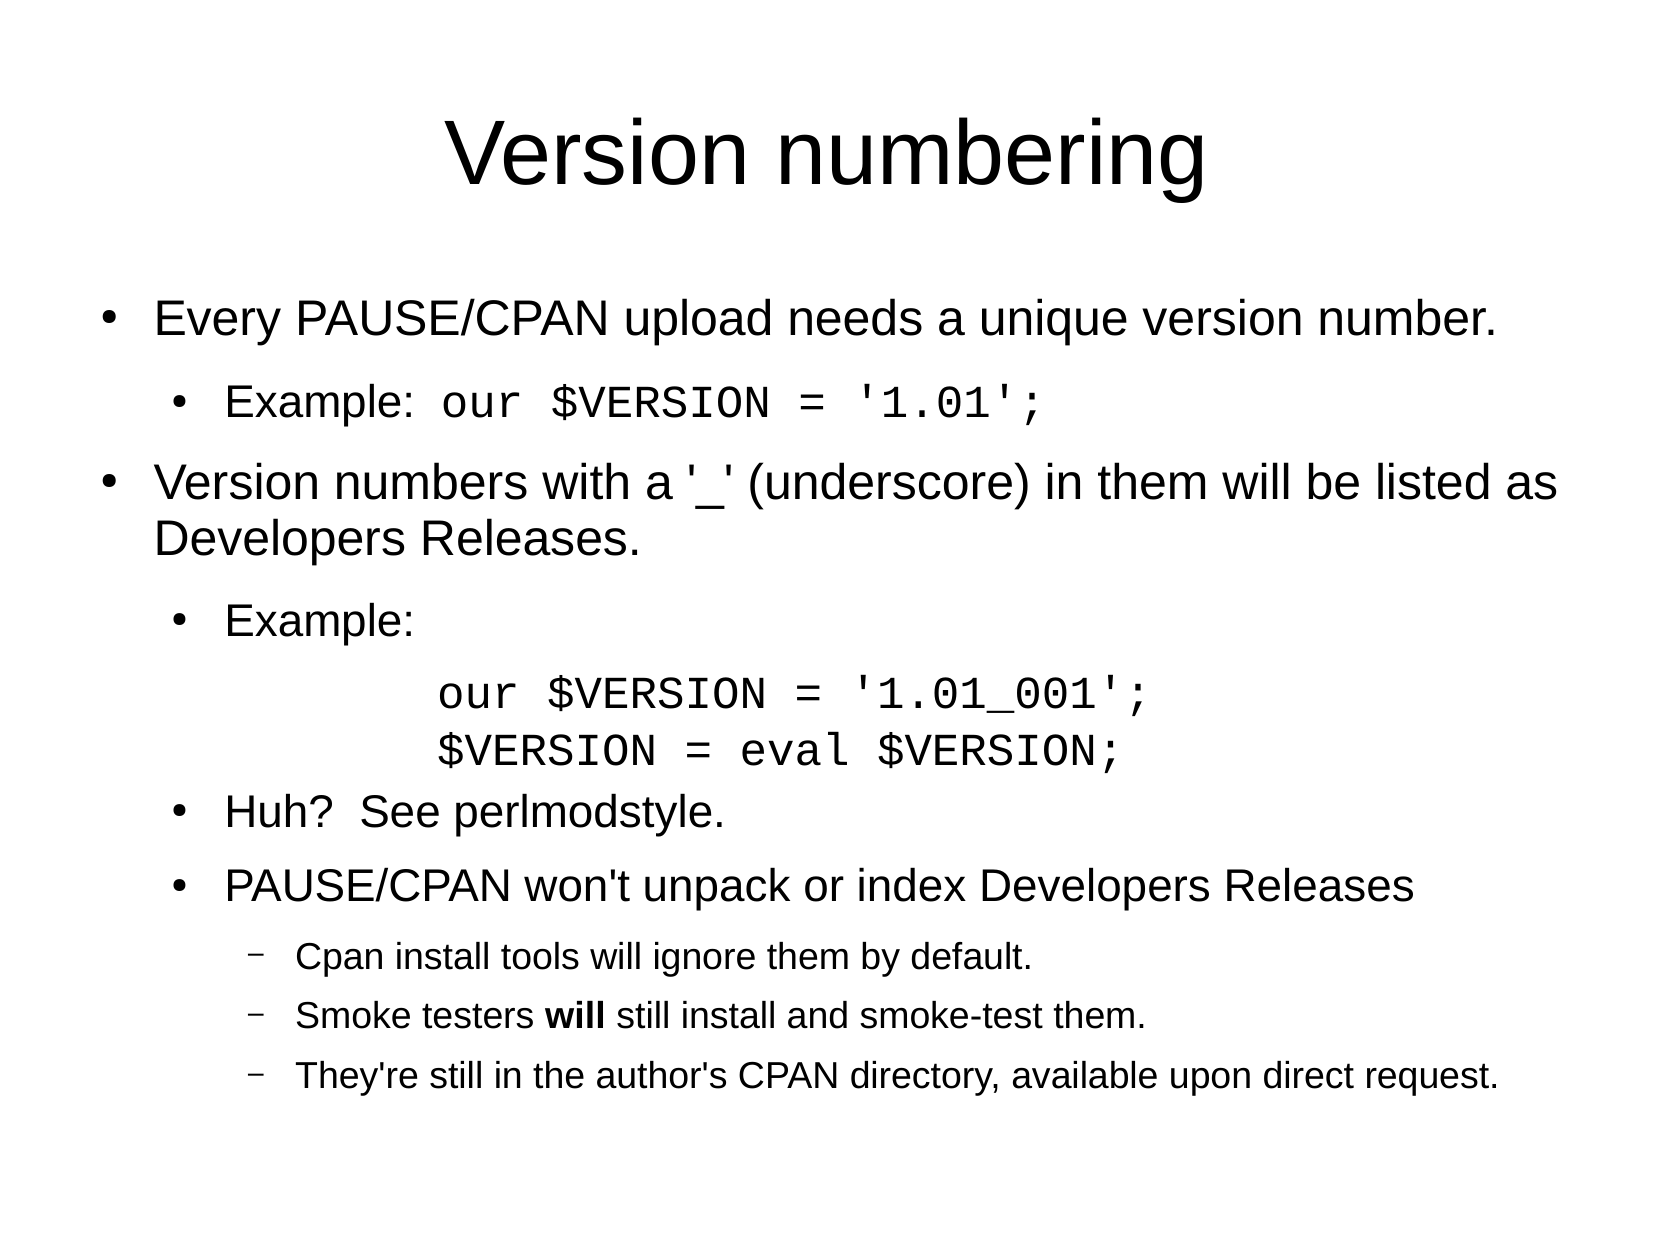

# Version numbering
Every PAUSE/CPAN upload needs a unique version number.
Example: our $VERSION = '1.01';
Version numbers with a '_' (underscore) in them will be listed as Developers Releases.
Example:
our $VERSION = '1.01_001';
$VERSION = eval $VERSION;
Huh? See perlmodstyle.
PAUSE/CPAN won't unpack or index Developers Releases
Cpan install tools will ignore them by default.
Smoke testers will still install and smoke-test them.
They're still in the author's CPAN directory, available upon direct request.